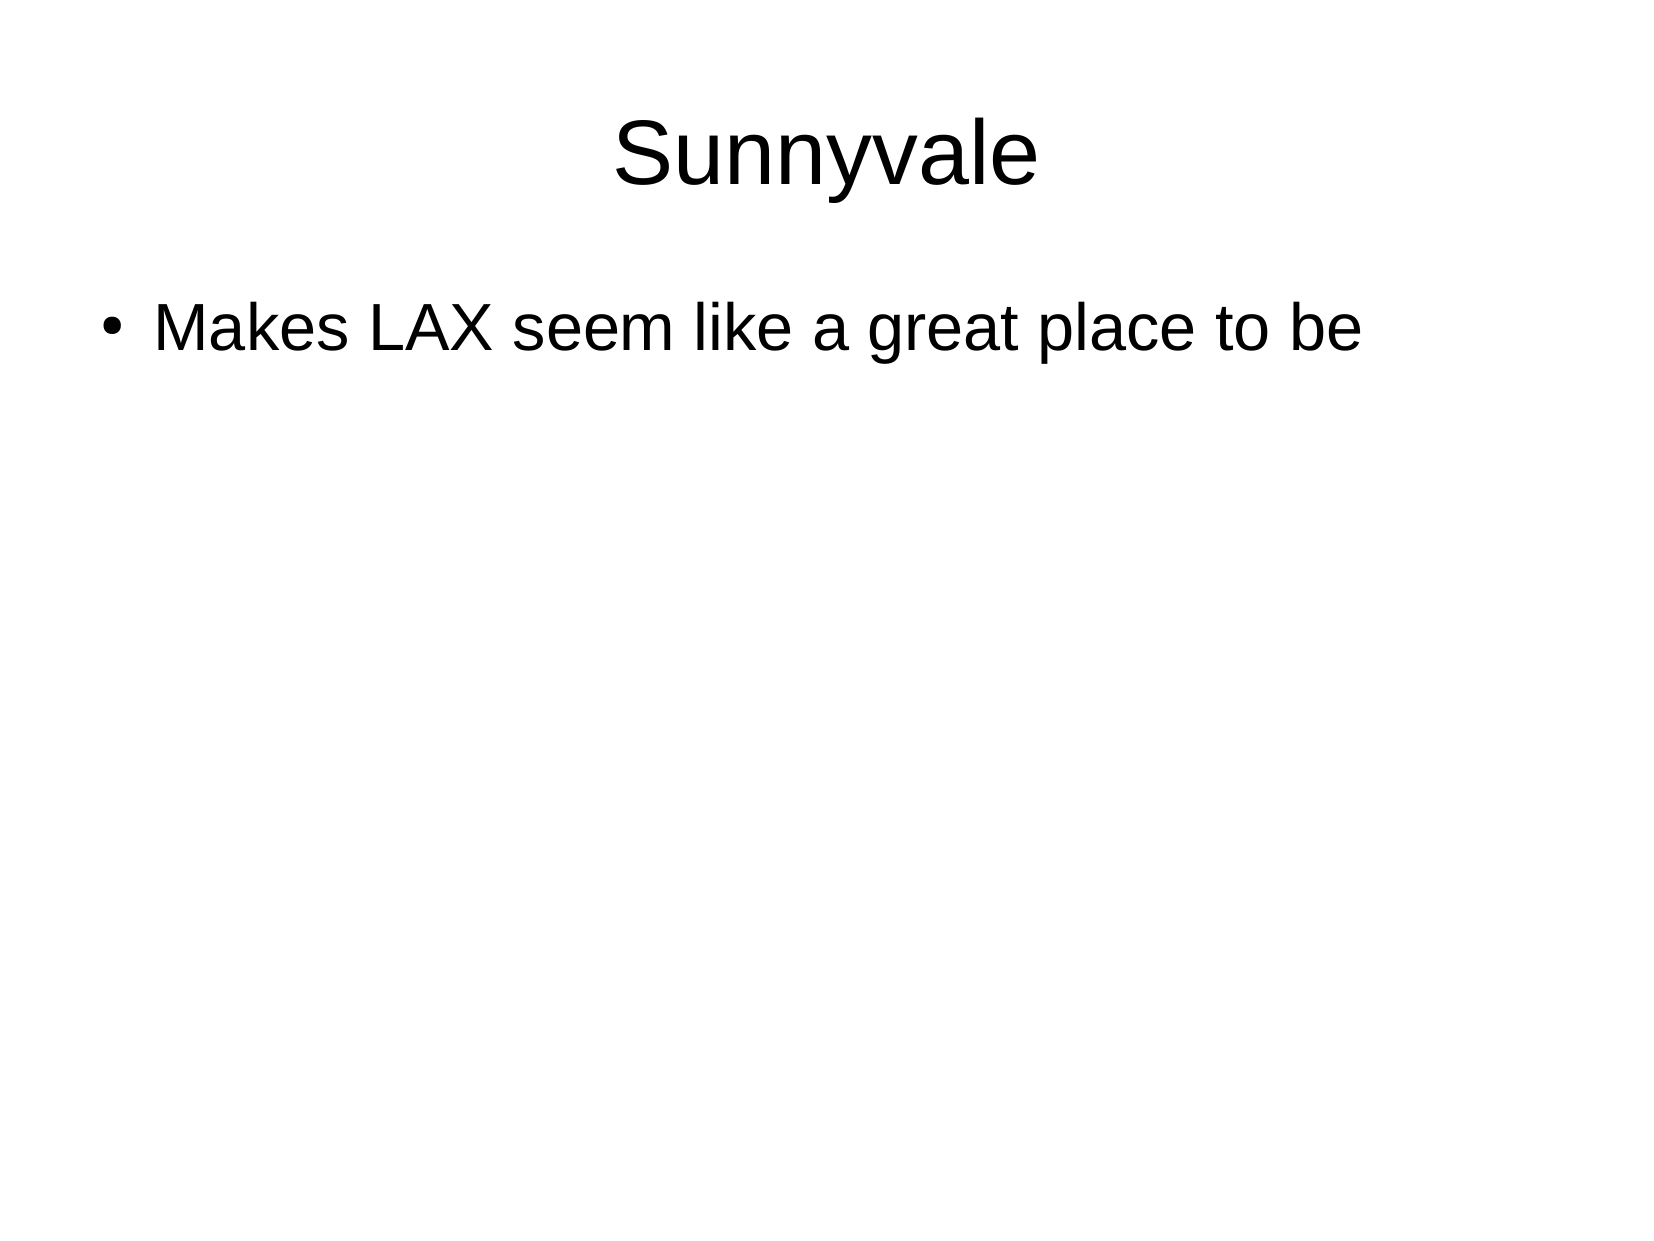

# Sunnyvale
Makes LAX seem like a great place to be